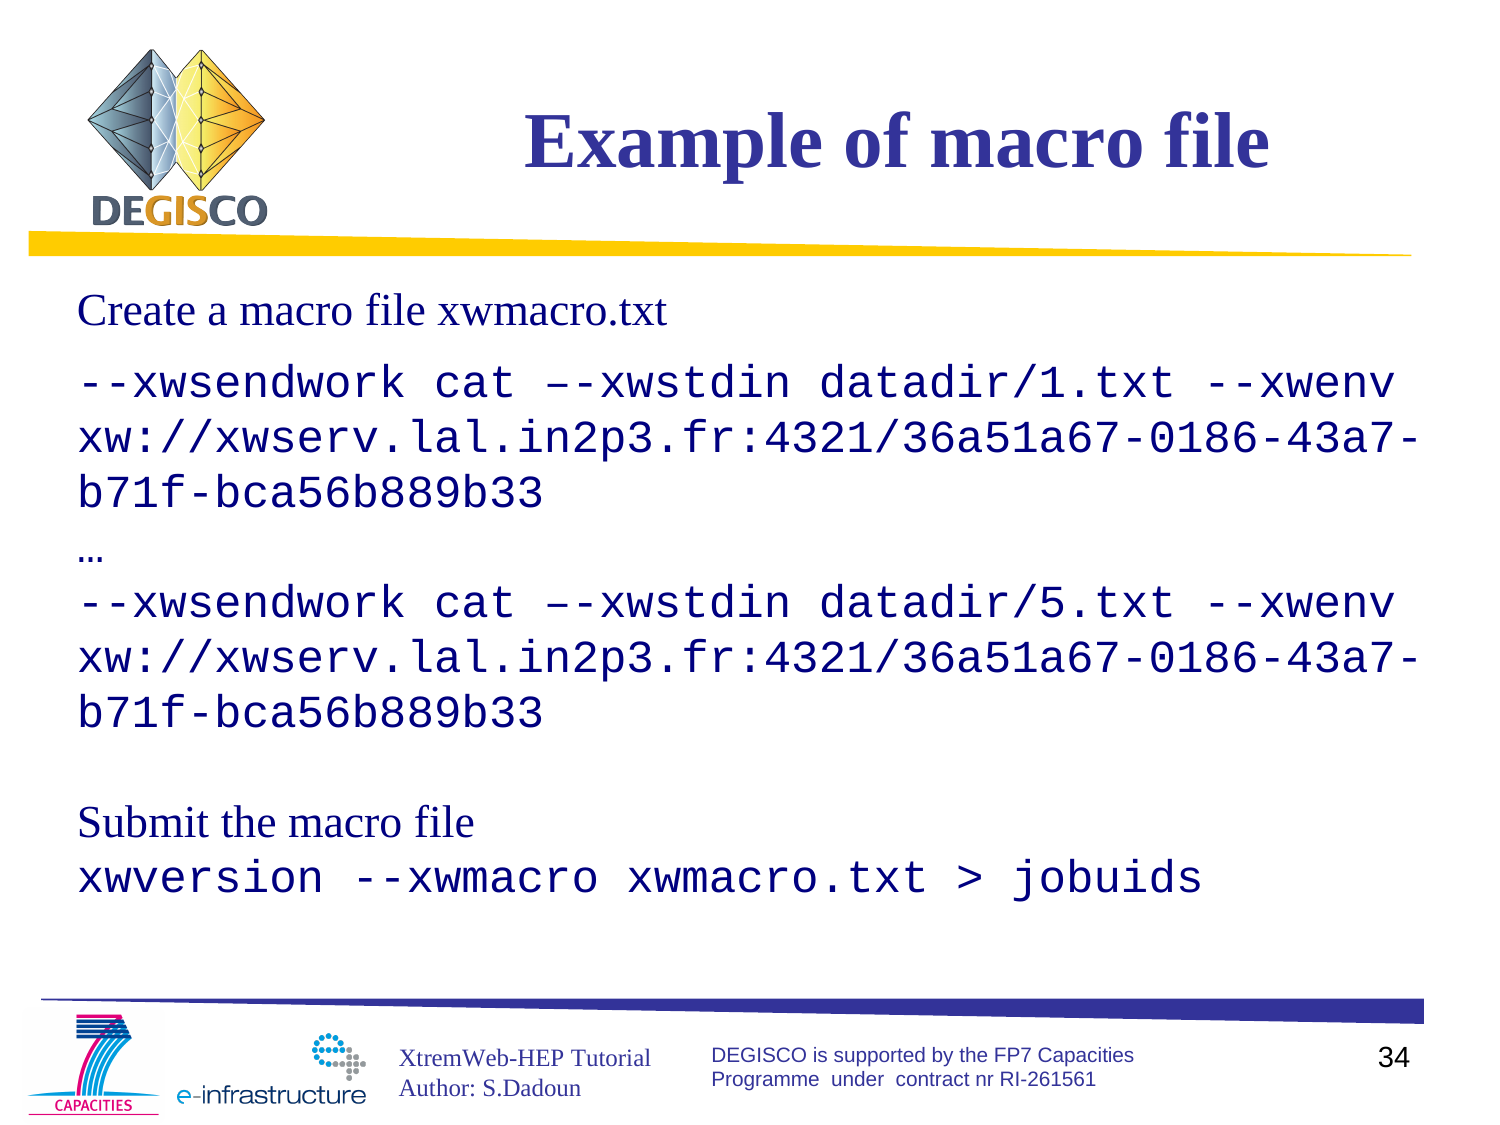

# Example of macro file
Create a macro file xwmacro.txt
--xwsendwork cat –-xwstdin datadir/1.txt --xwenv xw://xwserv.lal.in2p3.fr:4321/36a51a67-0186-43a7-b71f-bca56b889b33
…
--xwsendwork cat –-xwstdin datadir/5.txt --xwenv xw://xwserv.lal.in2p3.fr:4321/36a51a67-0186-43a7-b71f-bca56b889b33
Submit the macro file
xwversion --xwmacro xwmacro.txt > jobuids